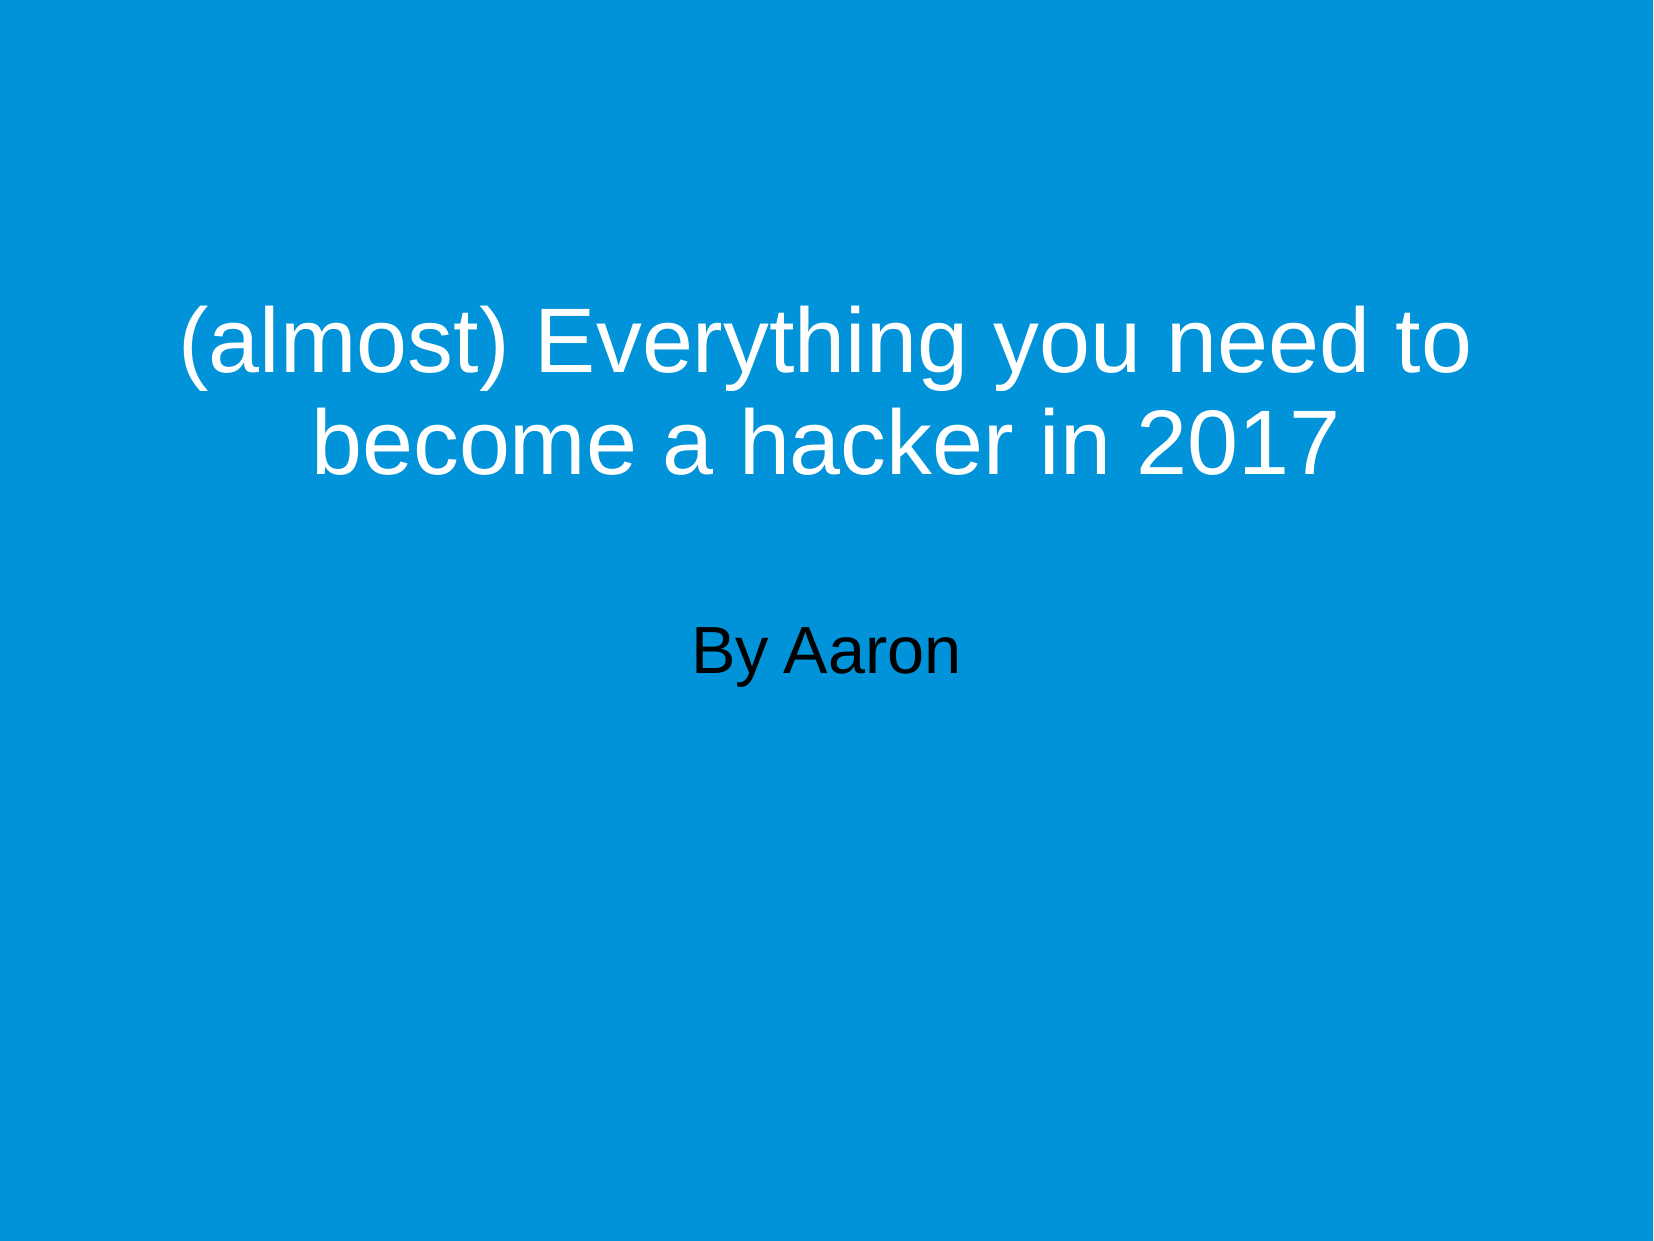

# (almost) Everything you need to become a hacker in 2017
By Aaron